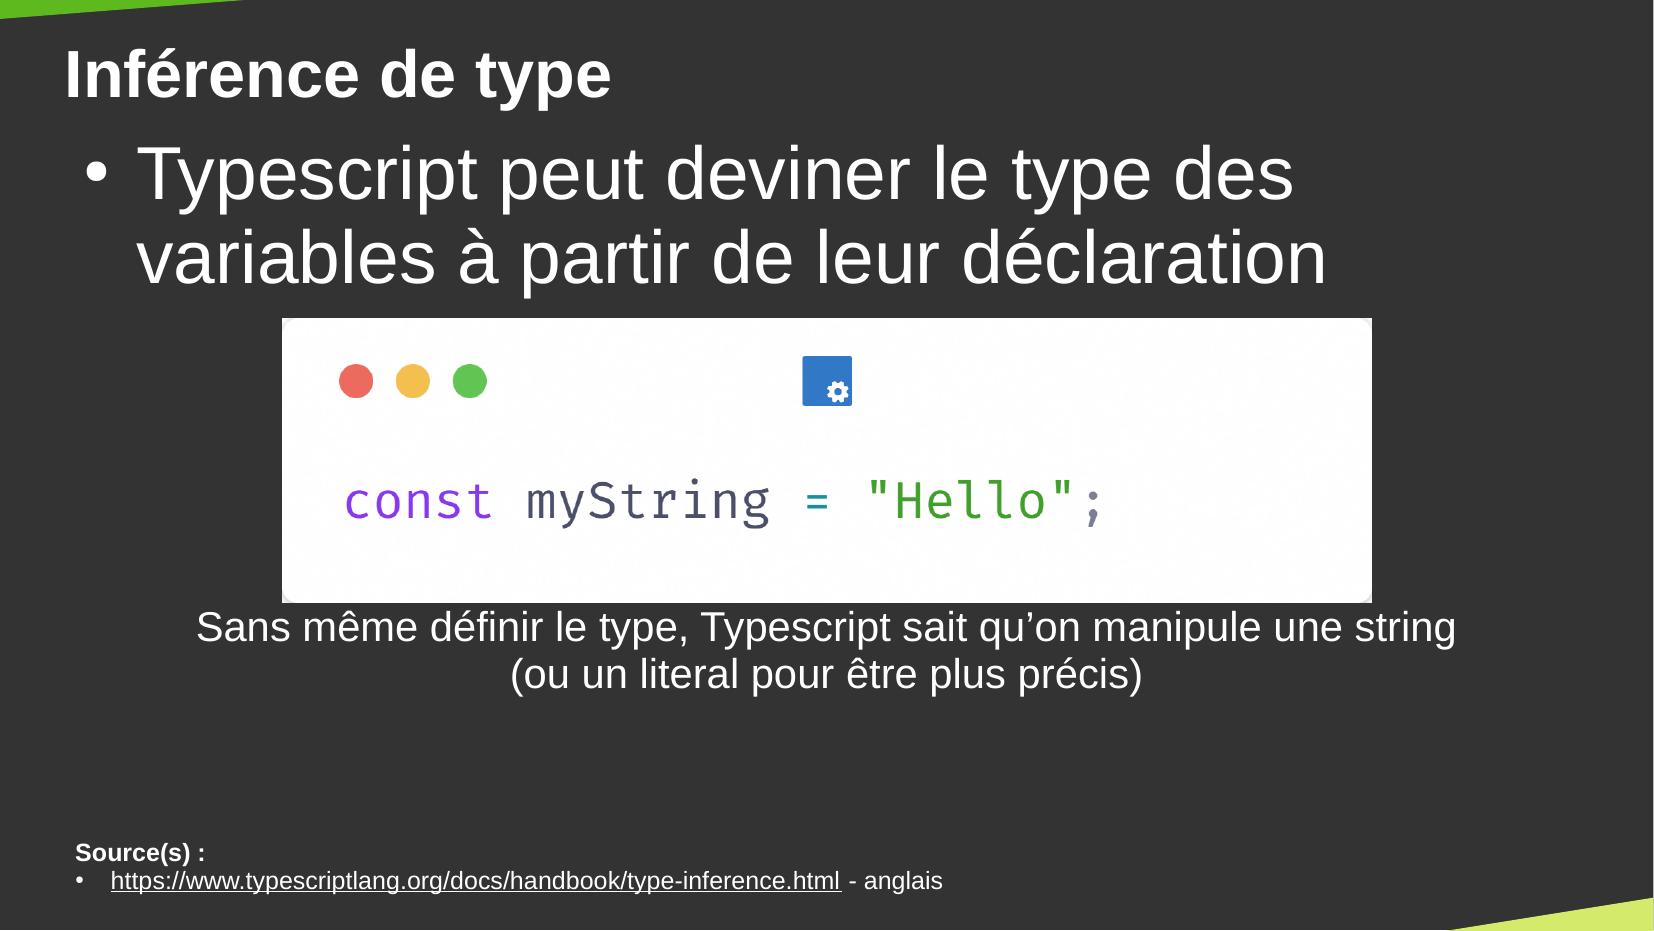

# Inférence de type
Typescript peut deviner le type des variables à partir de leur déclaration
Sans même définir le type, Typescript sait qu’on manipule une string
(ou un literal pour être plus précis)
Source(s) :
https://www.typescriptlang.org/docs/handbook/type-inference.html - anglais